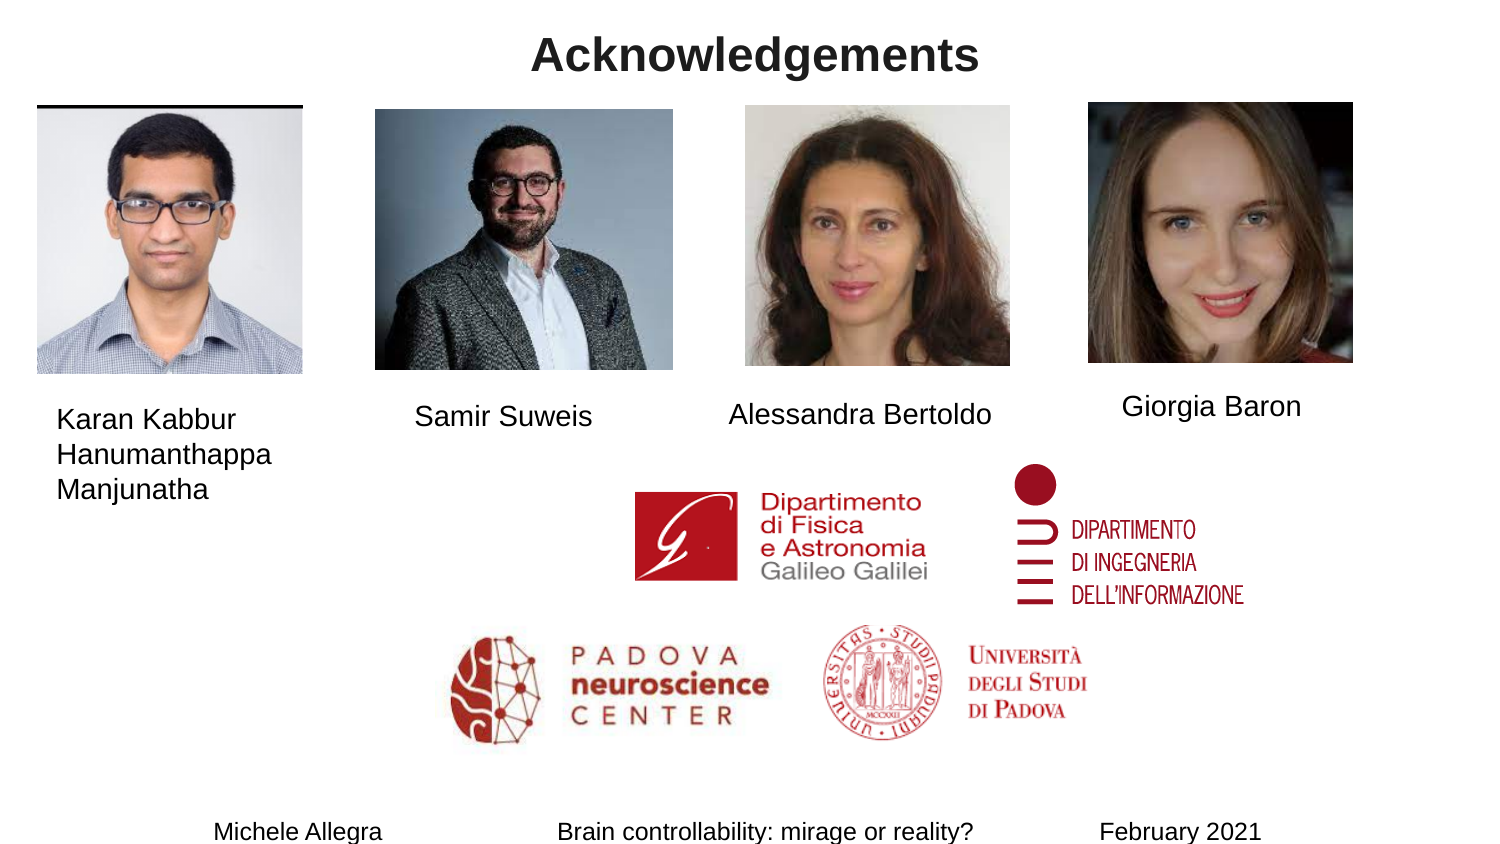

Acknowledgements
Giorgia Baron
Alessandra Bertoldo
Samir Suweis
Karan Kabbur Hanumanthappa Manjunatha
Michele Allegra Brain controllability: mirage or reality? February 2021